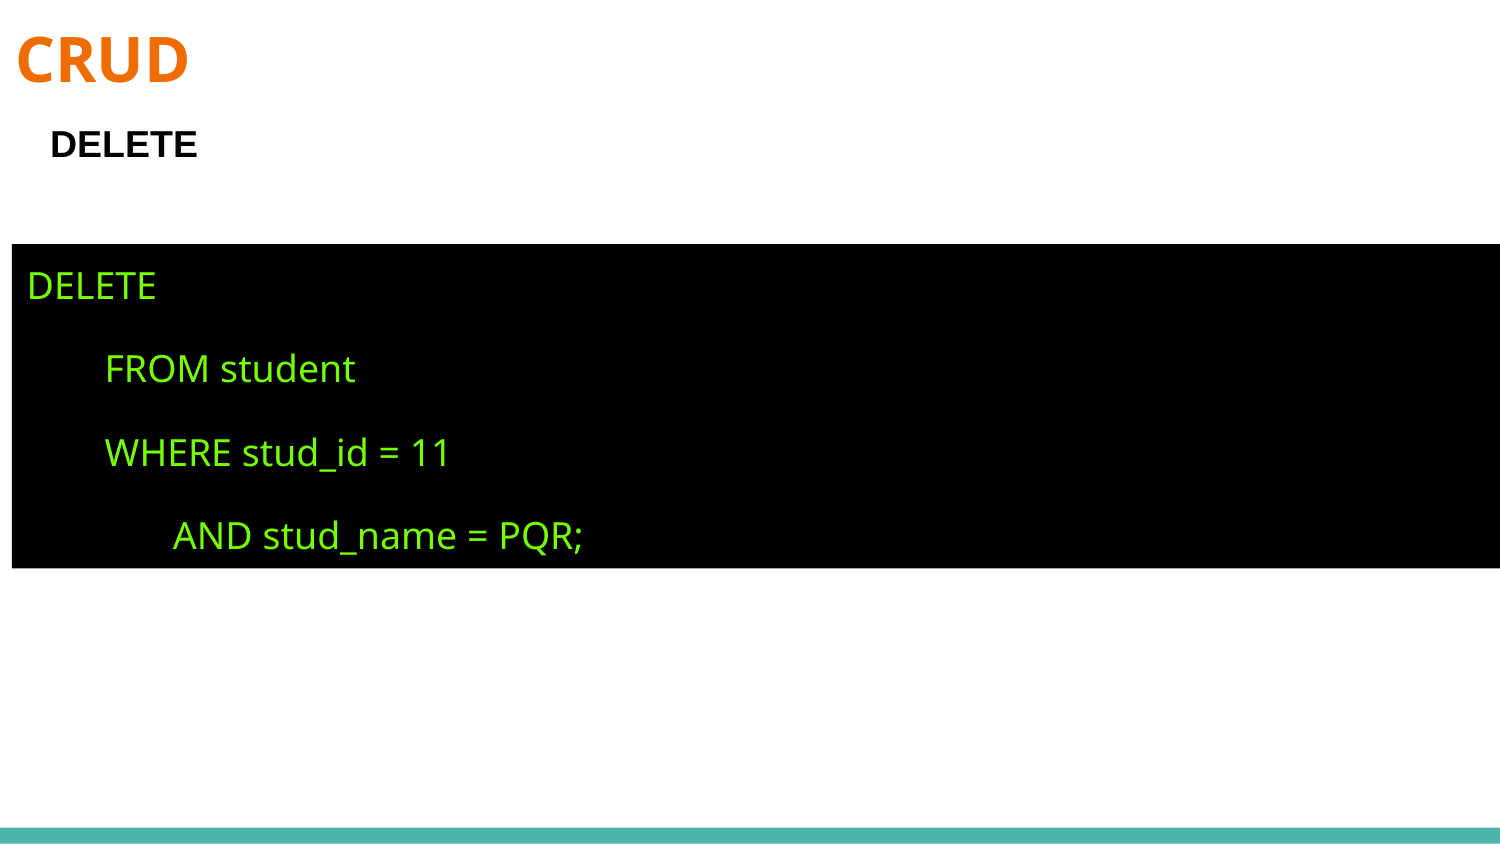

# CRUD
DELETE
DELETE
 FROM student
 WHERE stud_id = 11
 AND stud_name = PQR;